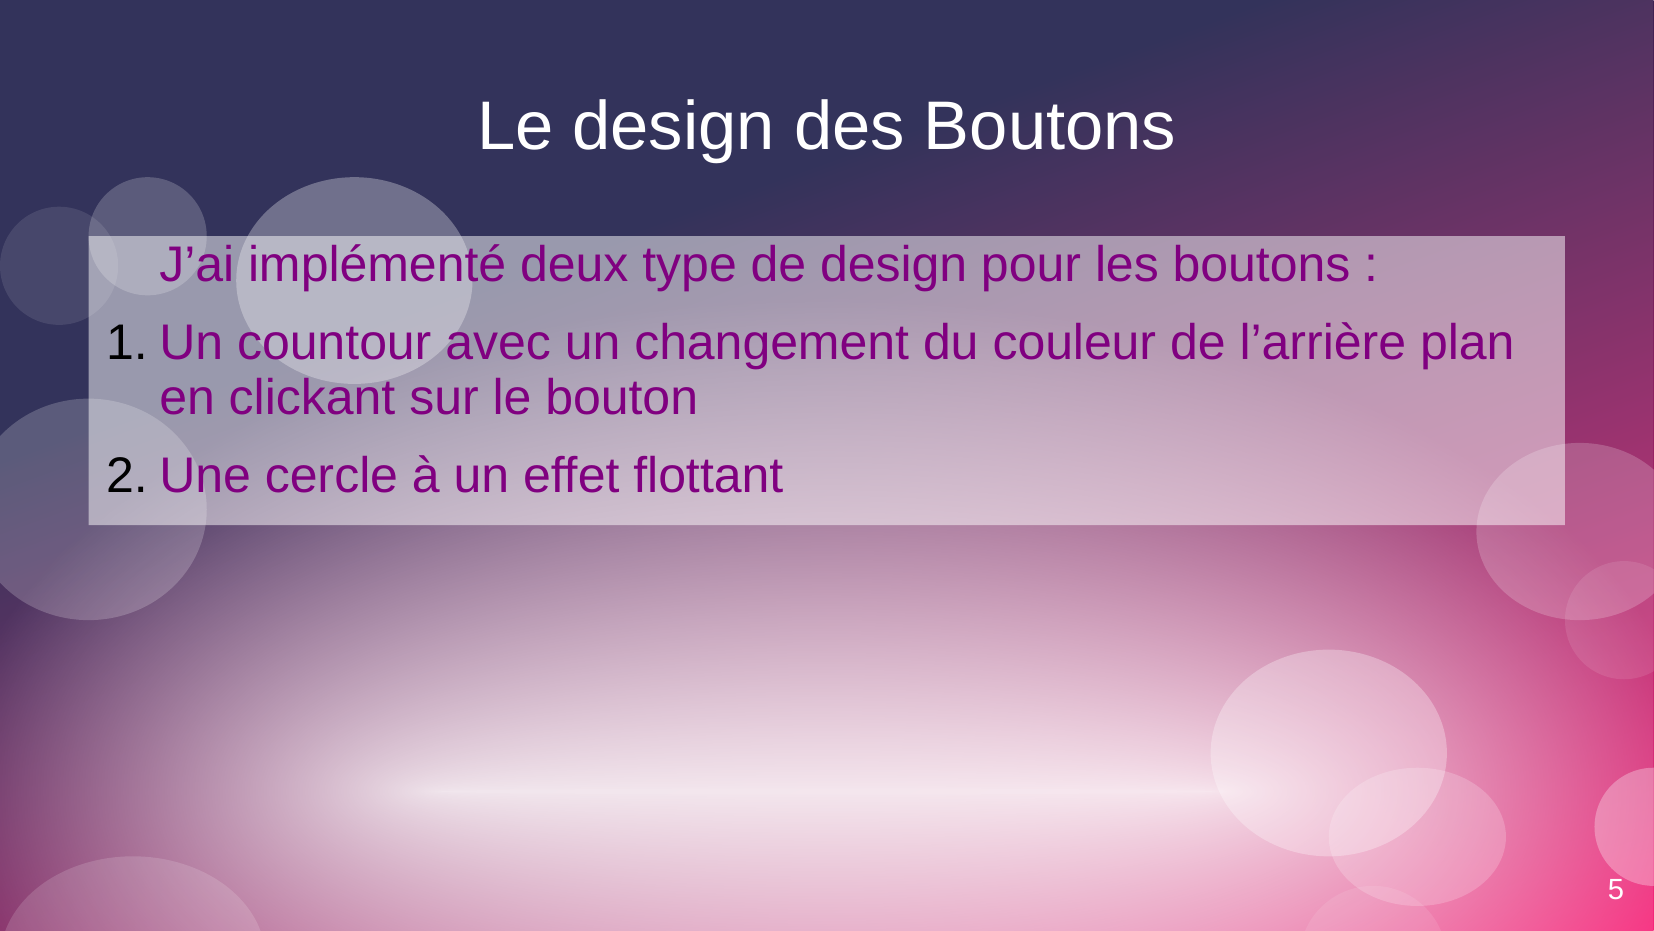

# Le design des Boutons
J’ai implémenté deux type de design pour les boutons :
Un countour avec un changement du couleur de l’arrière plan en clickant sur le bouton
Une cercle à un effet flottant
5